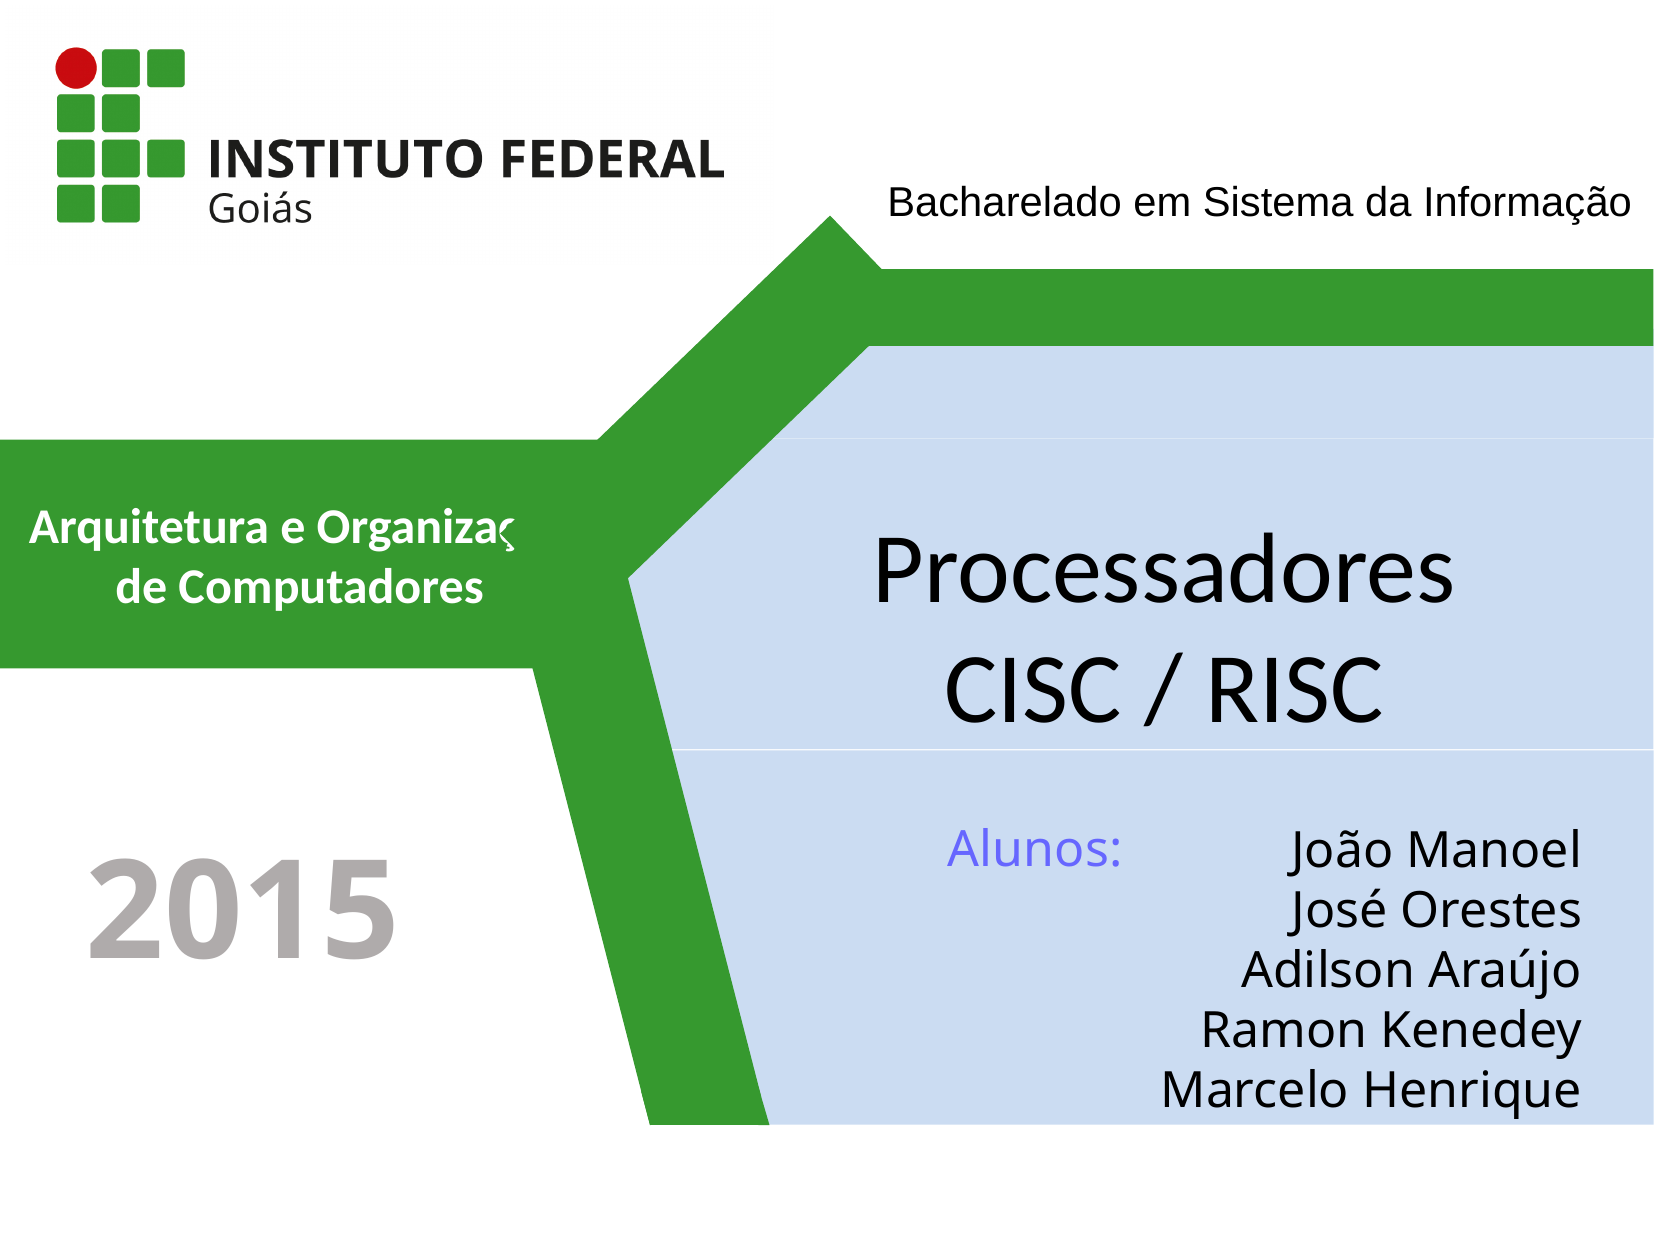

Bacharelado em Sistema da Informação
Arquitetura e Organização de Computadores
Processadores
CISC / RISC
Alunos:
 João Manoel
José Orestes
Adilson Araújo
Ramon Kenedey
Marcelo Henrique
2015